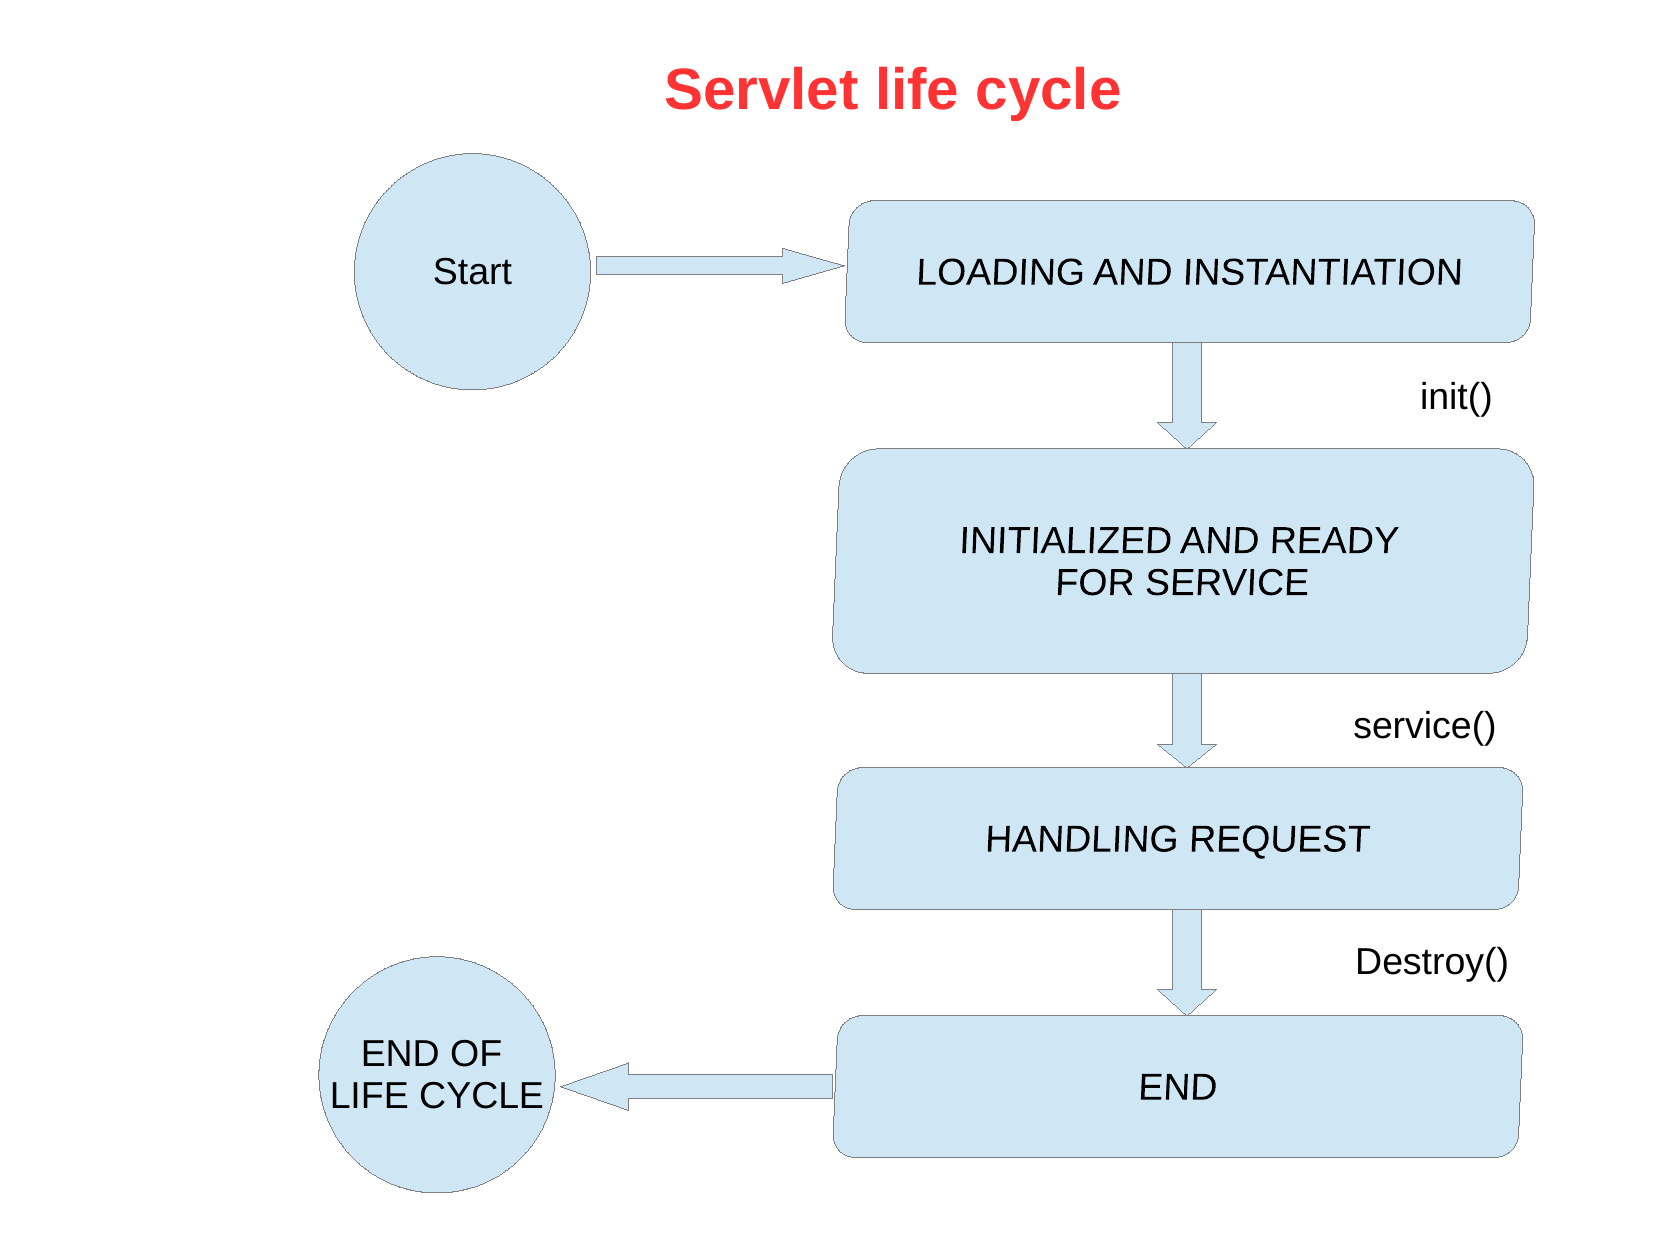

#
Servlet life cycle
Start
LOADING AND INSTANTIATION
init()
INITIALIZED AND READY
FOR SERVICE
service()
HANDLING REQUEST
Destroy()
END OF
LIFE CYCLE
END